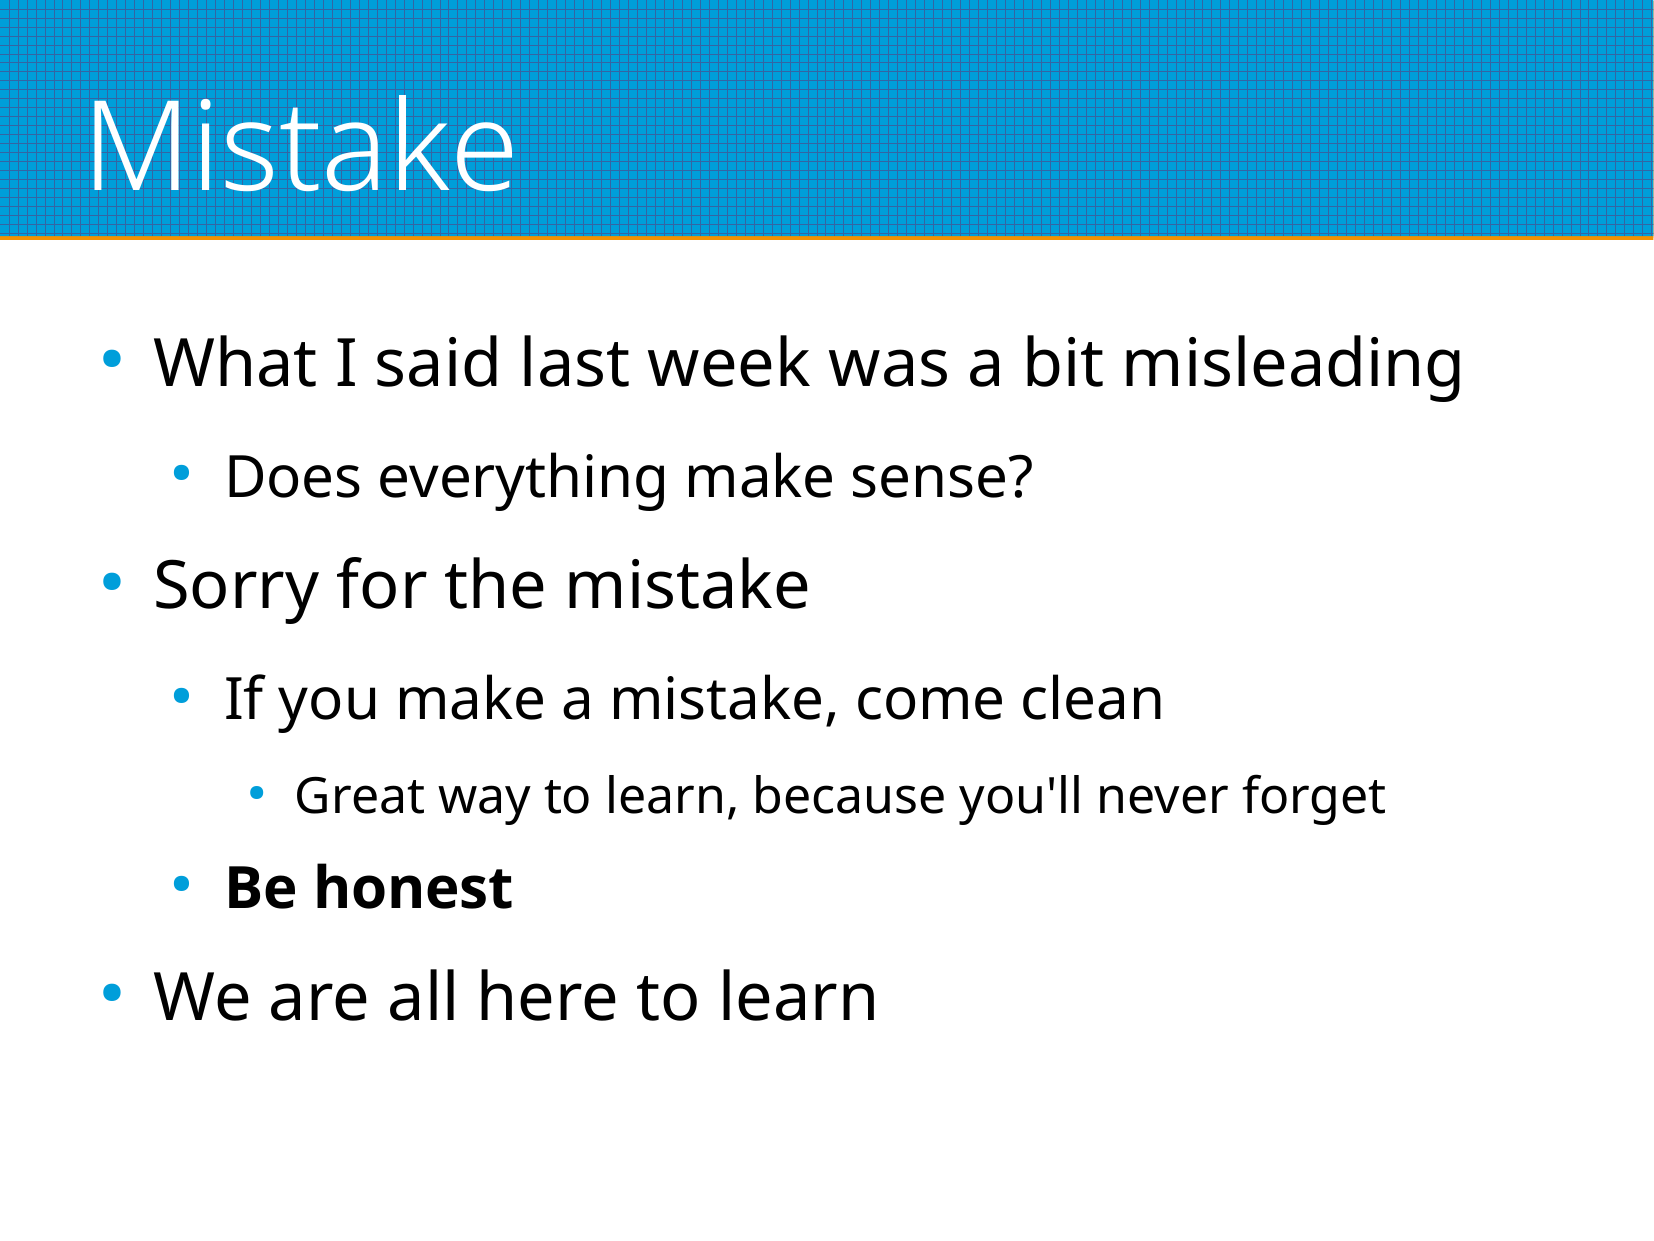

# Mistake
What I said last week was a bit misleading
Does everything make sense?
Sorry for the mistake
If you make a mistake, come clean
Great way to learn, because you'll never forget
Be honest
We are all here to learn